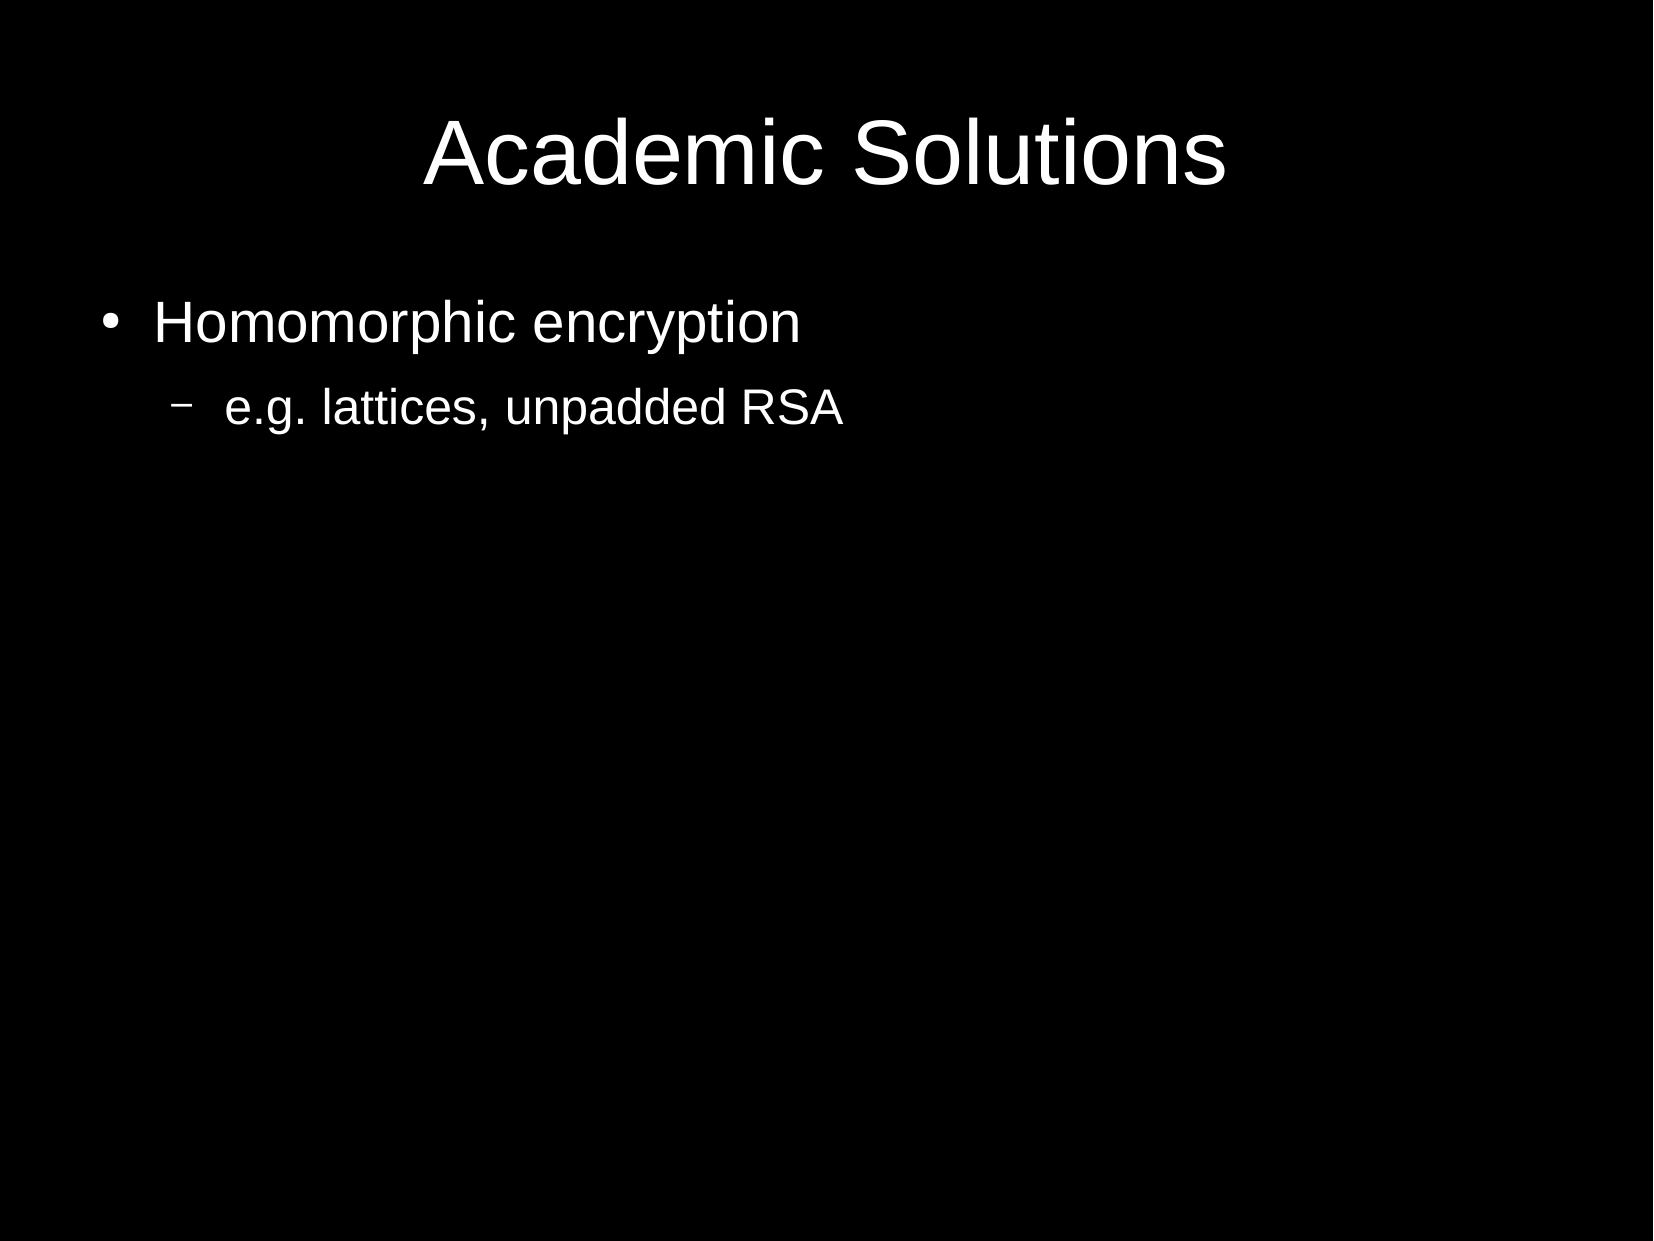

# Academic Solutions
Homomorphic encryption
e.g. lattices, unpadded RSA